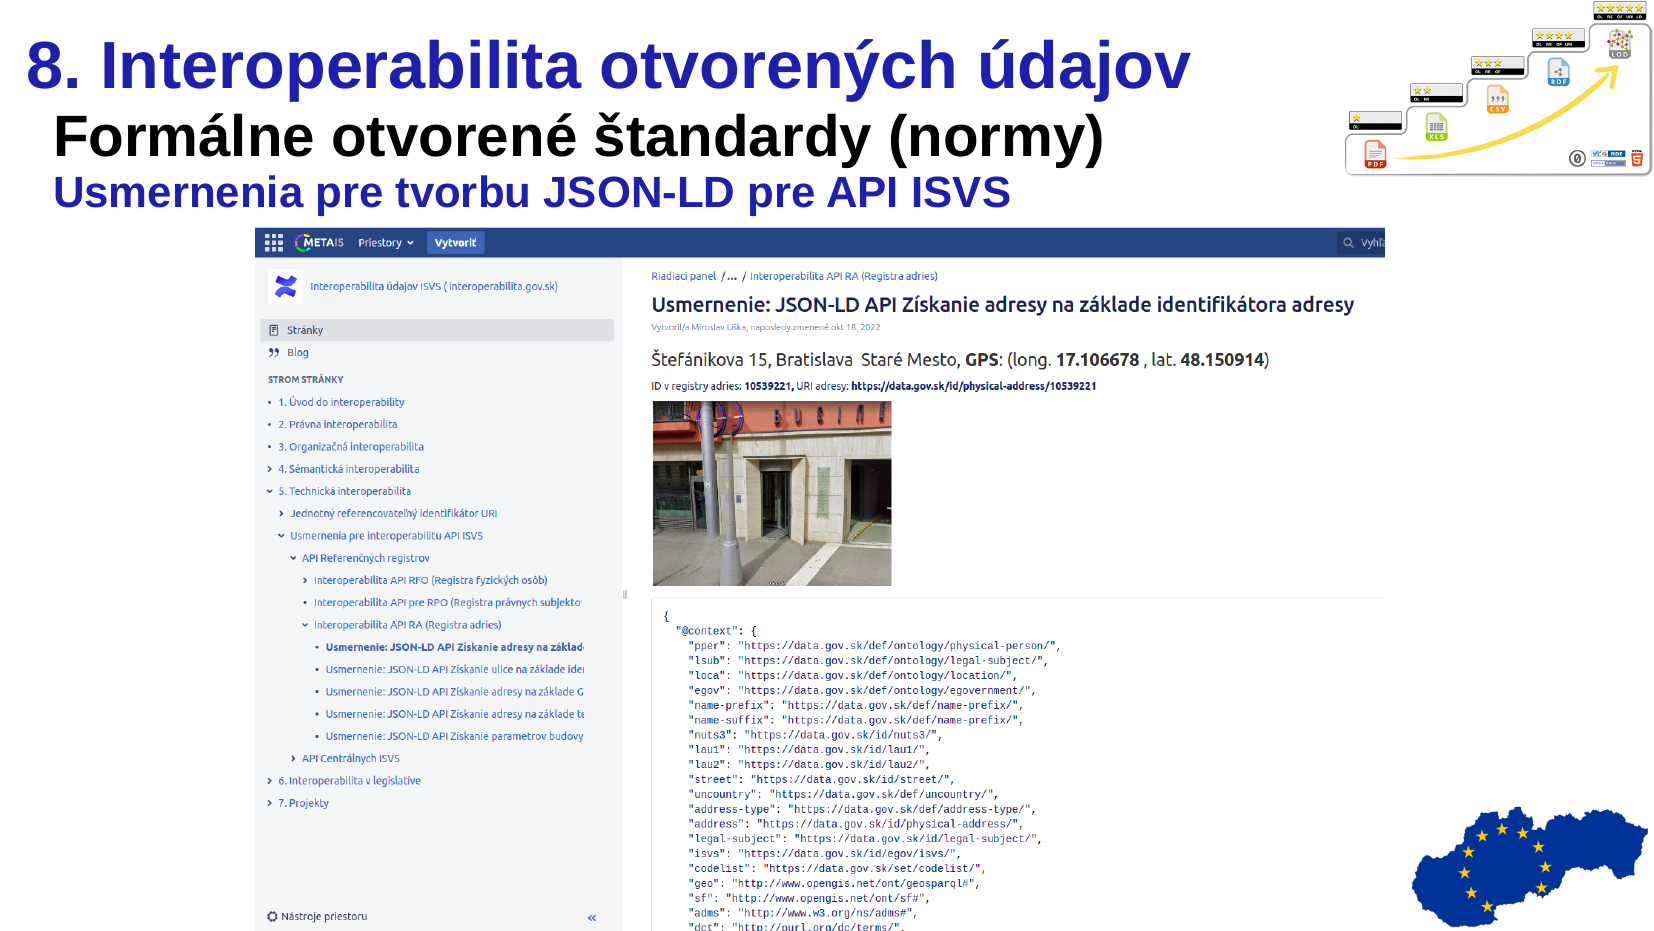

# 8. Interoperabilita otvorených údajov
Formálne otvorené štandardy (normy)
Usmernenia pre tvorbu JSON-LD pre API ISVS